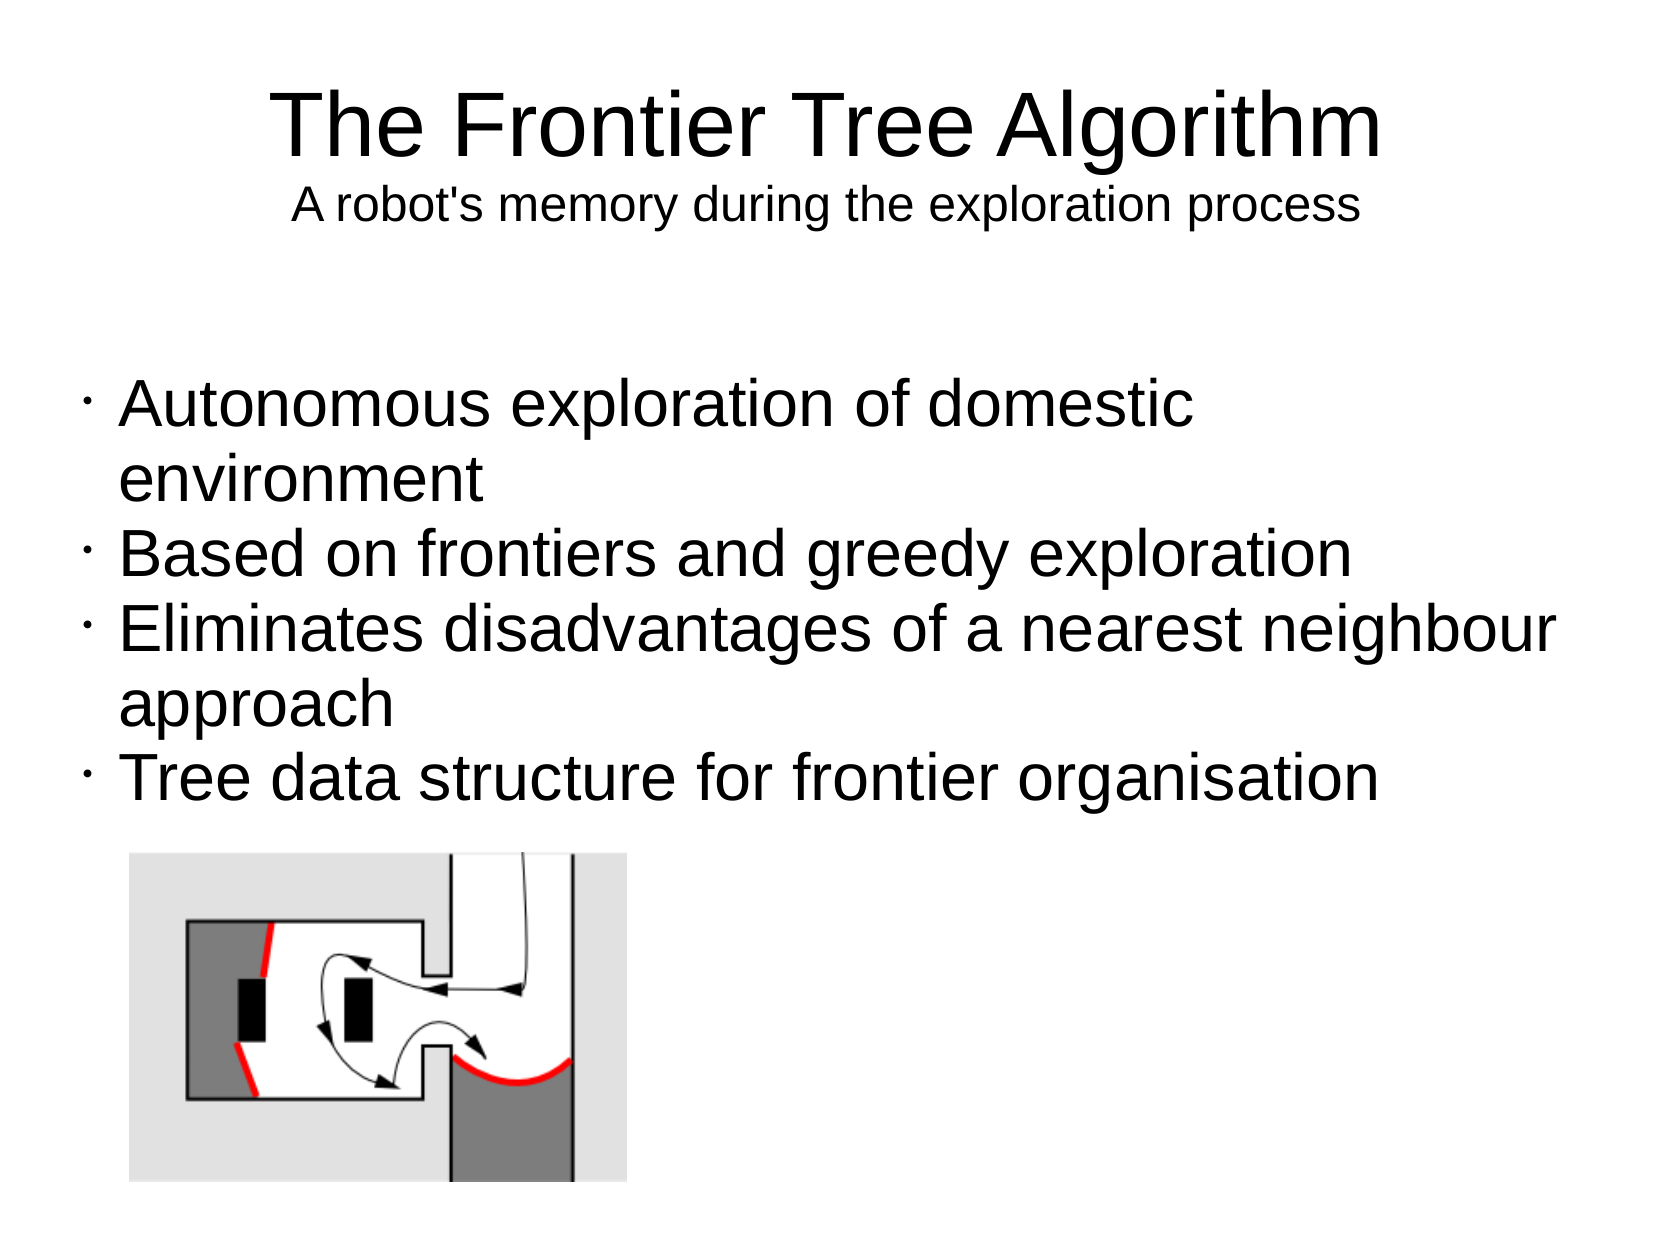

# The Frontier Tree Algorithm A robot's memory during the exploration process
Autonomous exploration of domestic environment
Based on frontiers and greedy exploration
Eliminates disadvantages of a nearest neighbour approach
Tree data structure for frontier organisation